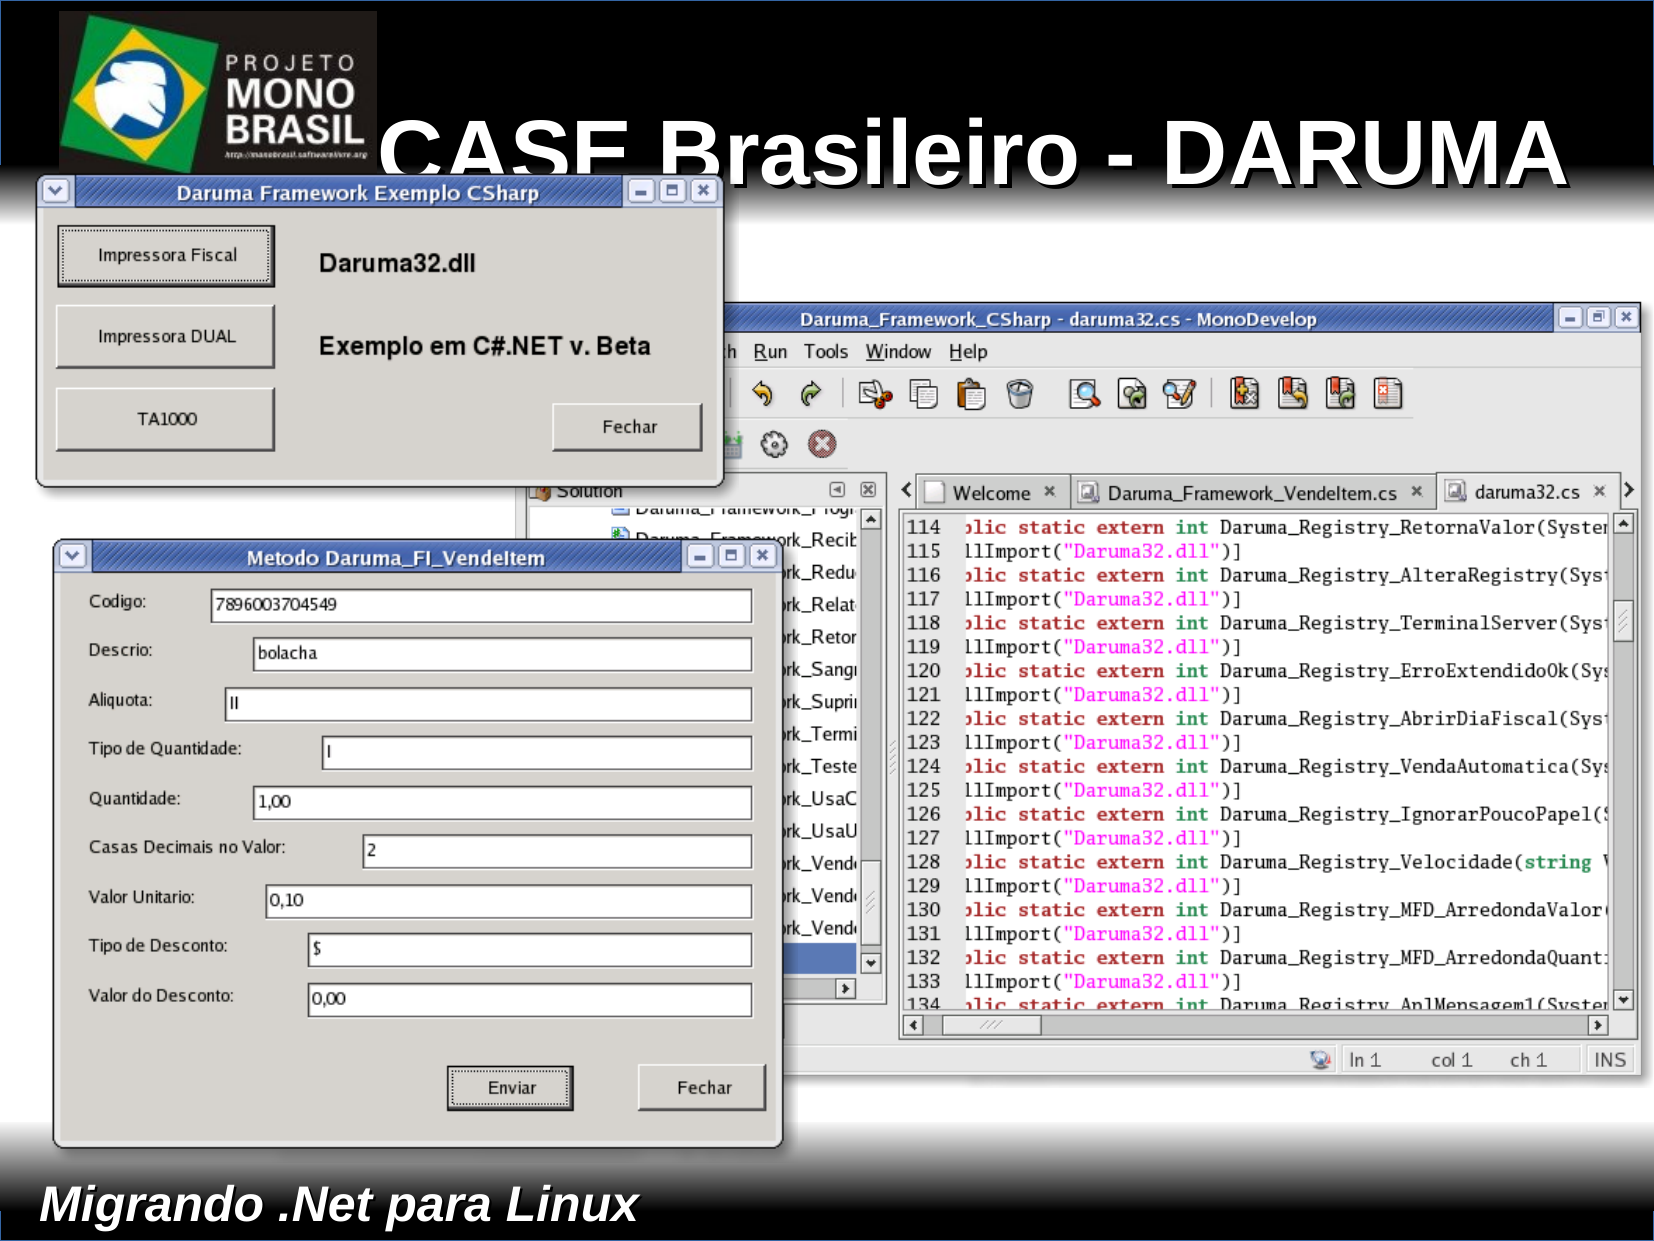

# CASE Brasileiro - DARUMA
Migrando .Net para Linux